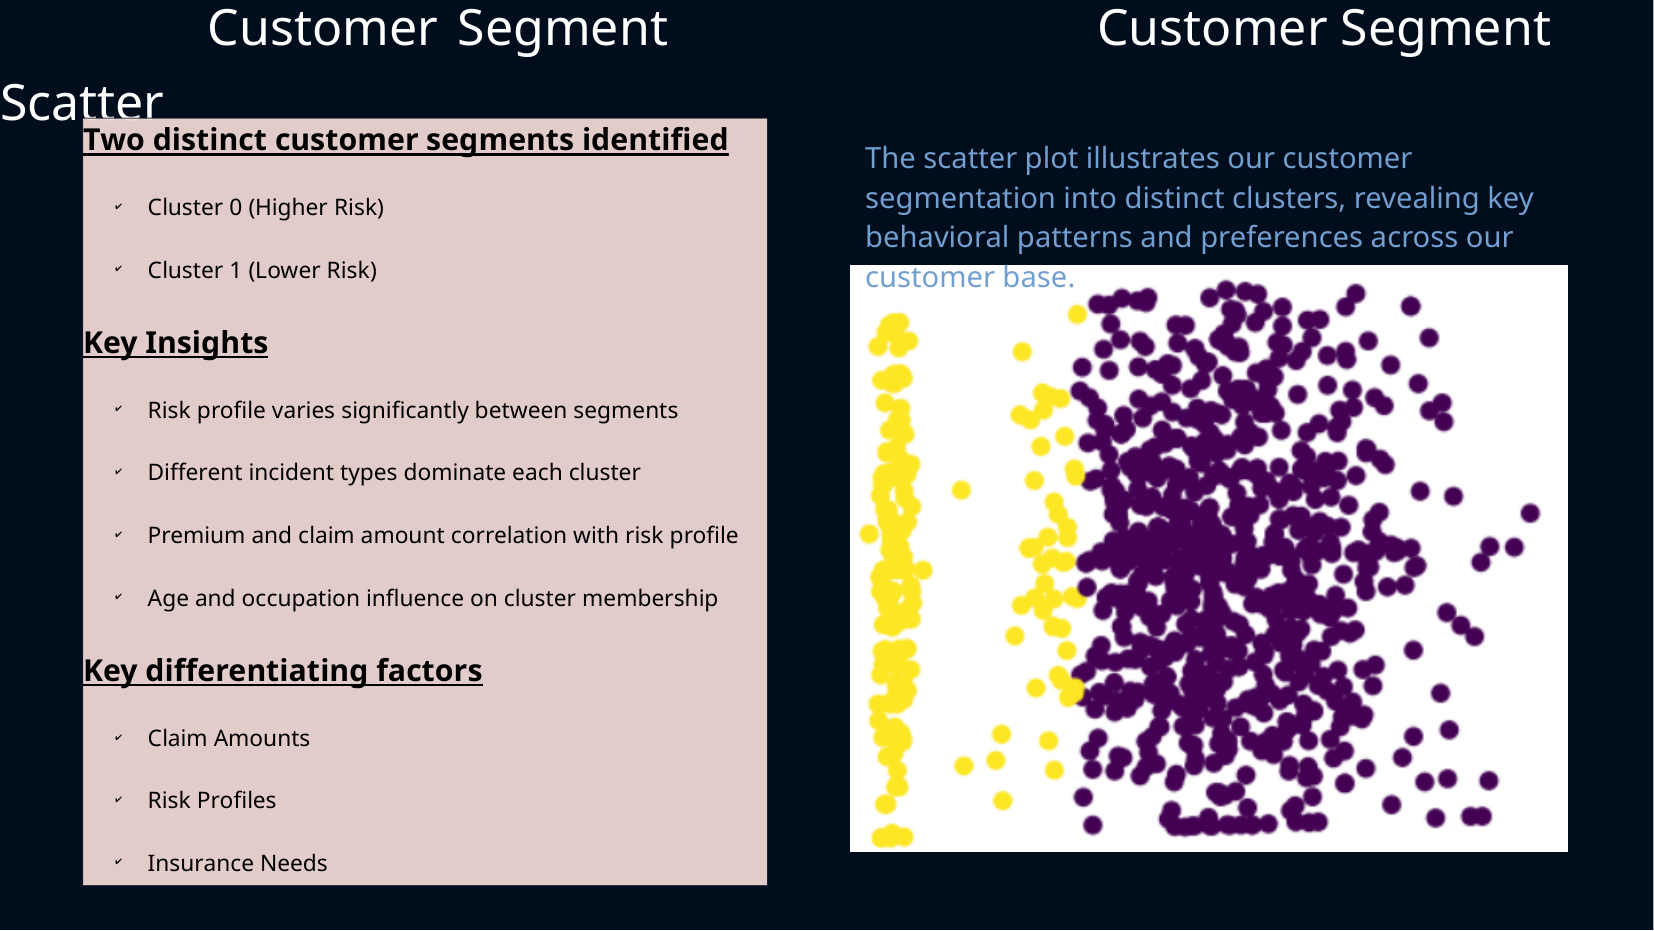

# Customer Segment Customer Segment Scatter
Two distinct customer segments identified
Cluster 0 (Higher Risk)
Cluster 1 (Lower Risk)
Key Insights
Risk profile varies significantly between segments
Different incident types dominate each cluster
Premium and claim amount correlation with risk profile
Age and occupation influence on cluster membership
Key differentiating factors
Claim Amounts
Risk Profiles
Insurance Needs
The scatter plot illustrates our customer segmentation into distinct clusters, revealing key behavioral patterns and preferences across our customer base.